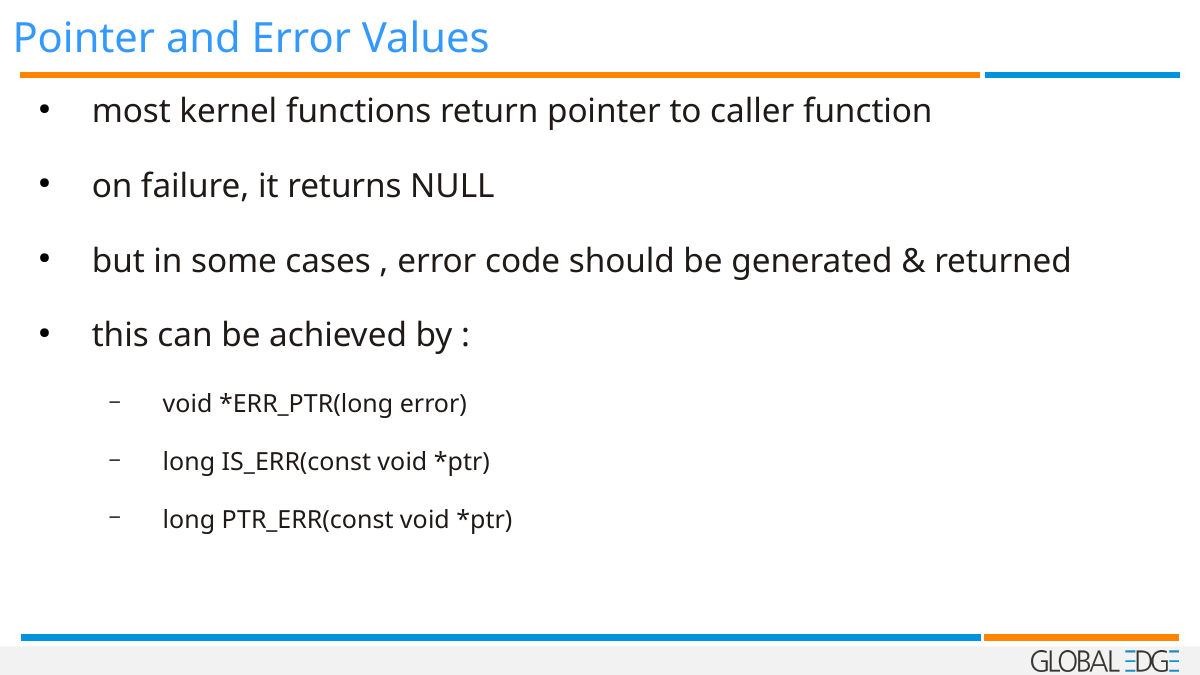

# Pointer and Error Values
most kernel functions return pointer to caller function
on failure, it returns NULL
but in some cases , error code should be generated & returned
this can be achieved by :
void *ERR_PTR(long error)
long IS_ERR(const void *ptr)
long PTR_ERR(const void *ptr)